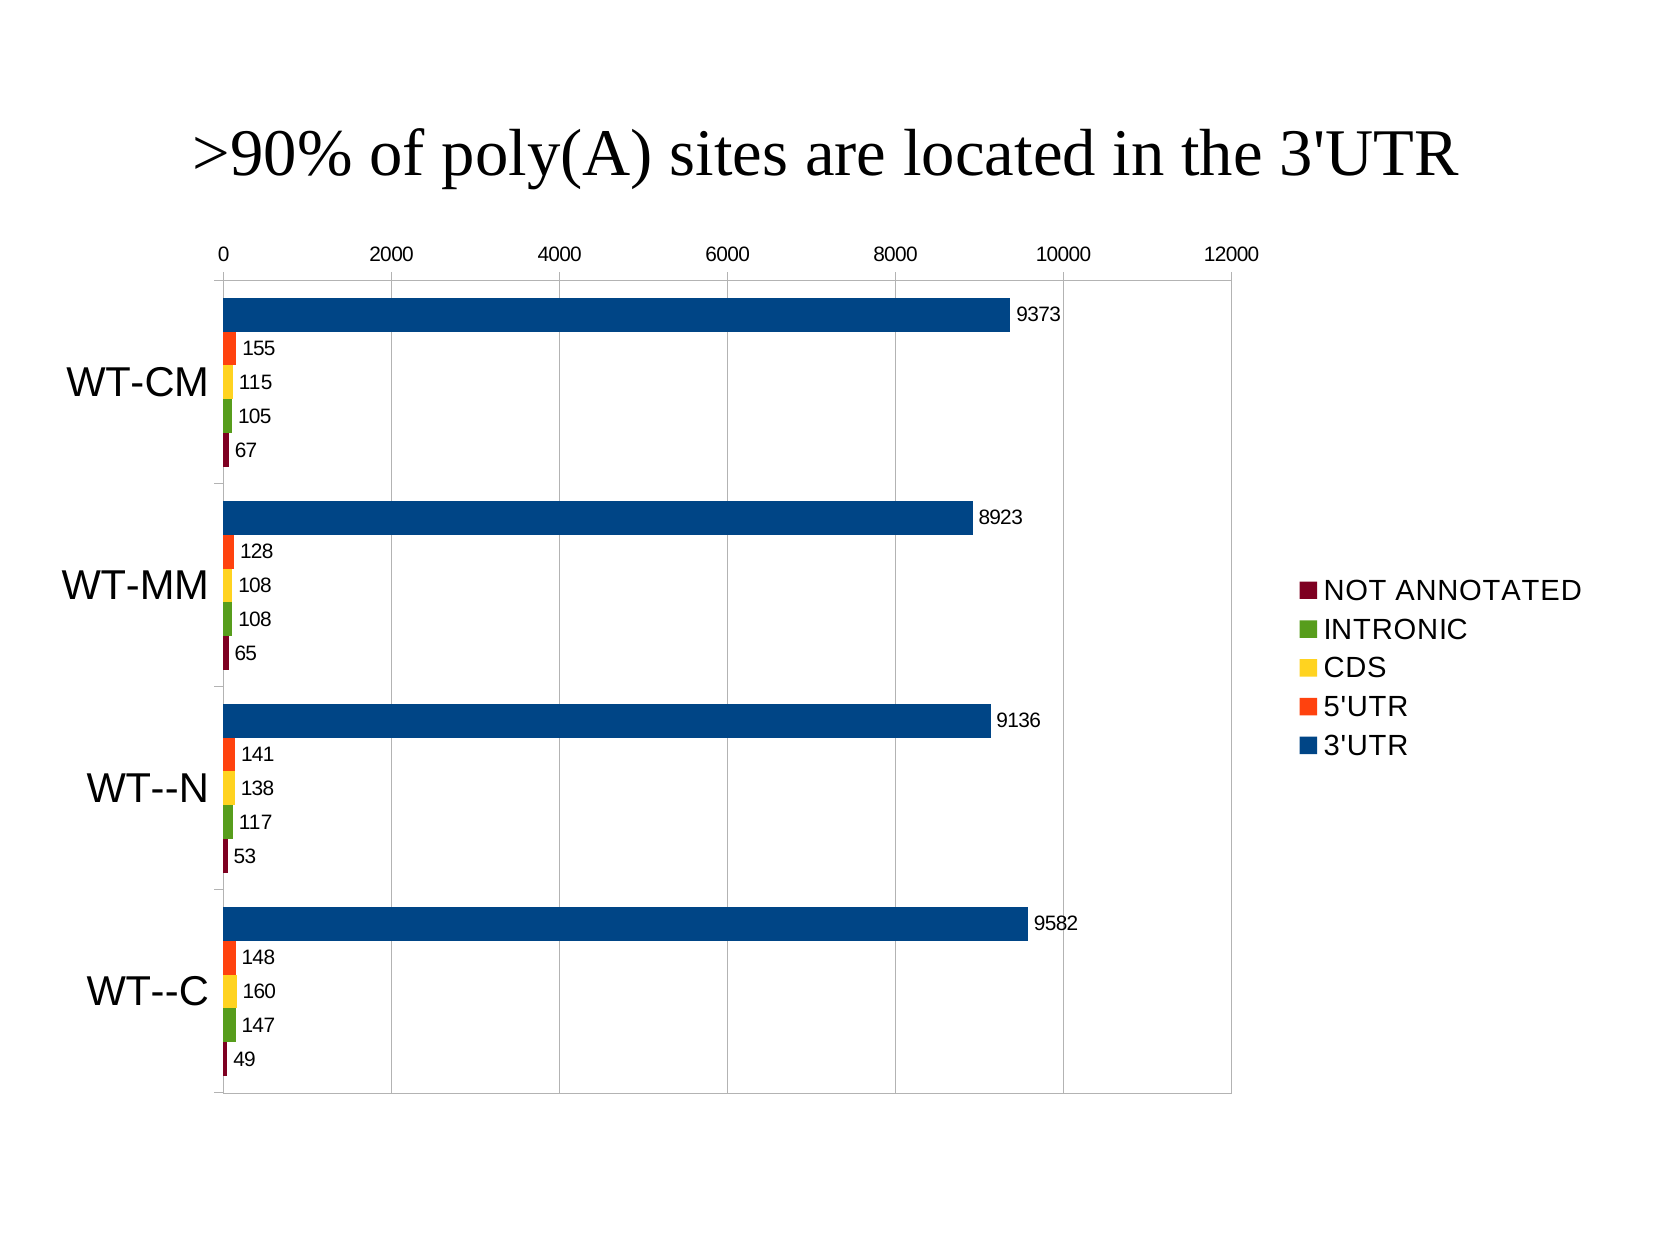

# >90% of poly(A) sites are located in the 3'UTR
### Chart
| Category | 3'UTR | 5'UTR | CDS | INTRONIC | NOT ANNOTATED |
|---|---|---|---|---|---|
| WT-CM | 9373.0 | 155.0 | 115.0 | 105.0 | 67.0 |
| WT-MM | 8923.0 | 128.0 | 108.0 | 108.0 | 65.0 |
| WT--N | 9136.0 | 141.0 | 138.0 | 117.0 | 53.0 |
| WT--C | 9582.0 | 148.0 | 160.0 | 147.0 | 49.0 |